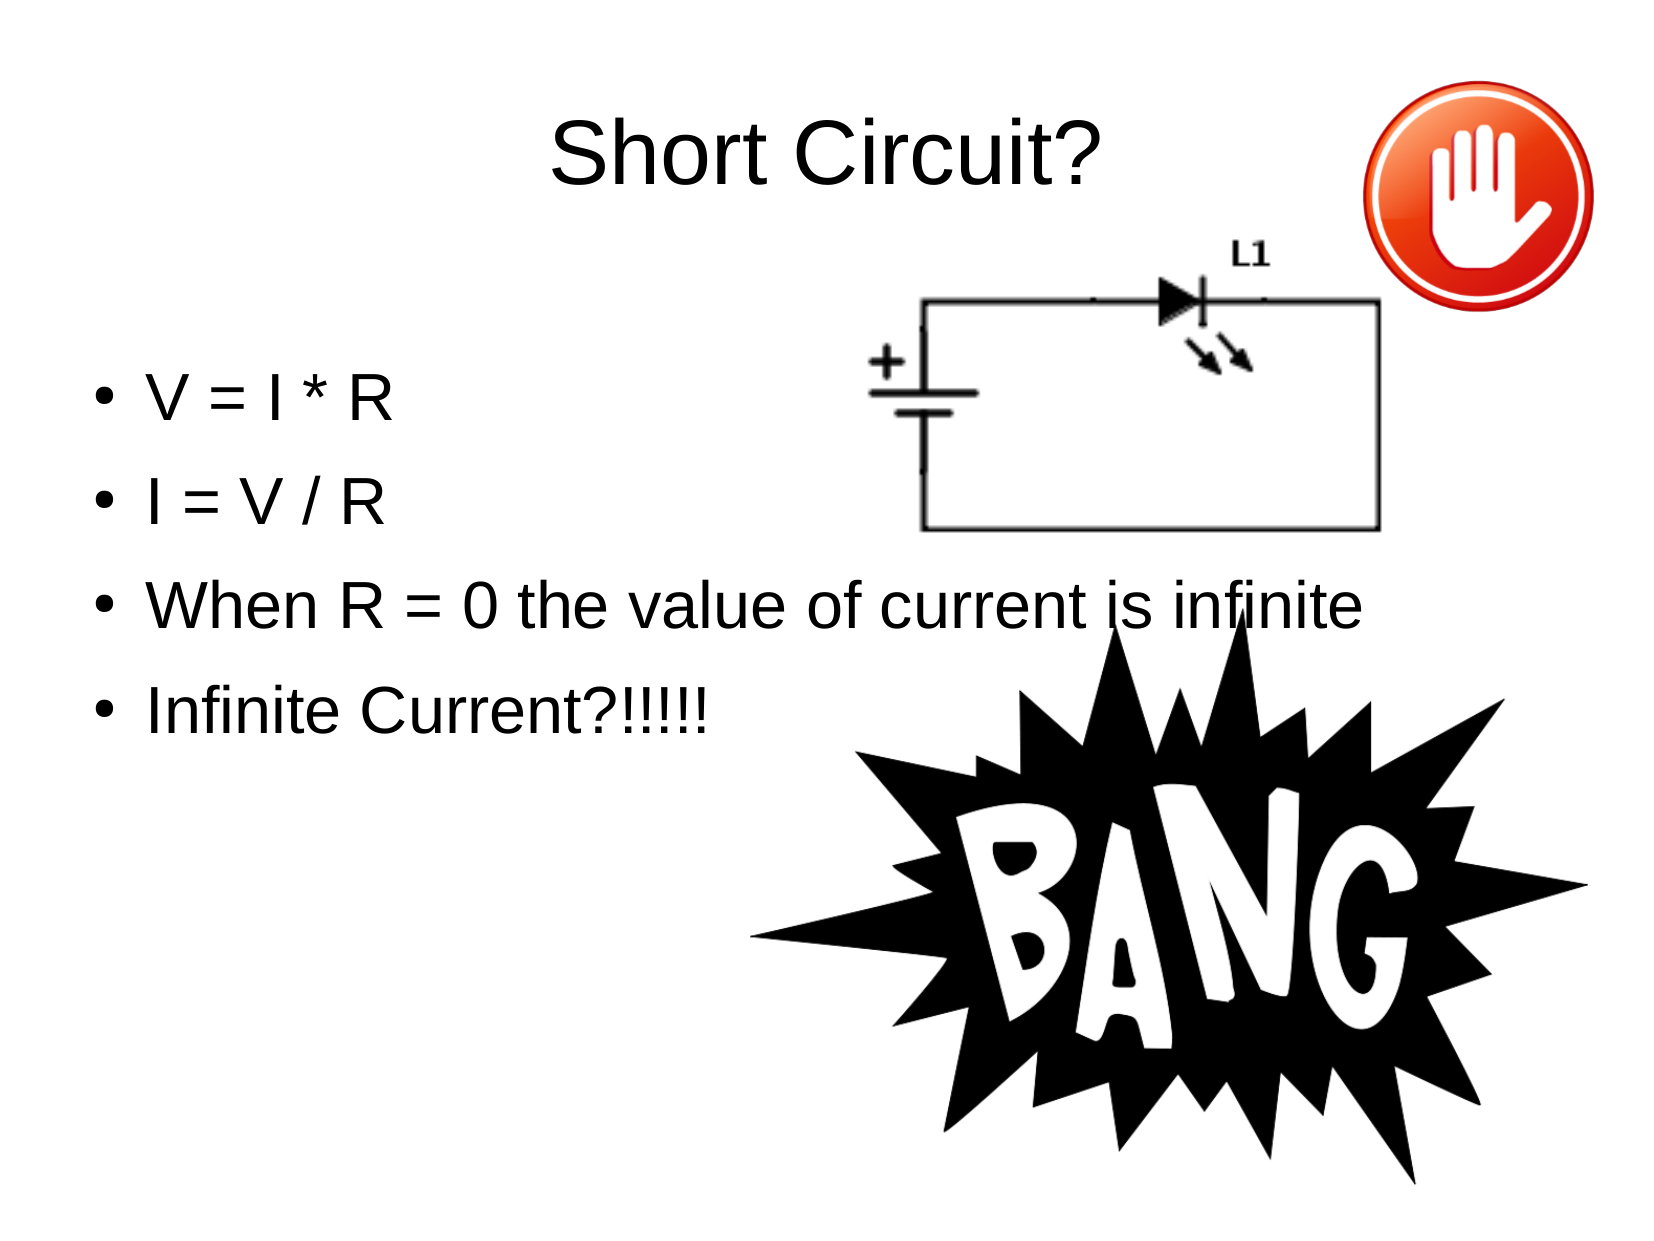

# Short Circuit?
V = I * R
I = V / R
When R = 0 the value of current is infinite
Infinite Current?!!!!!